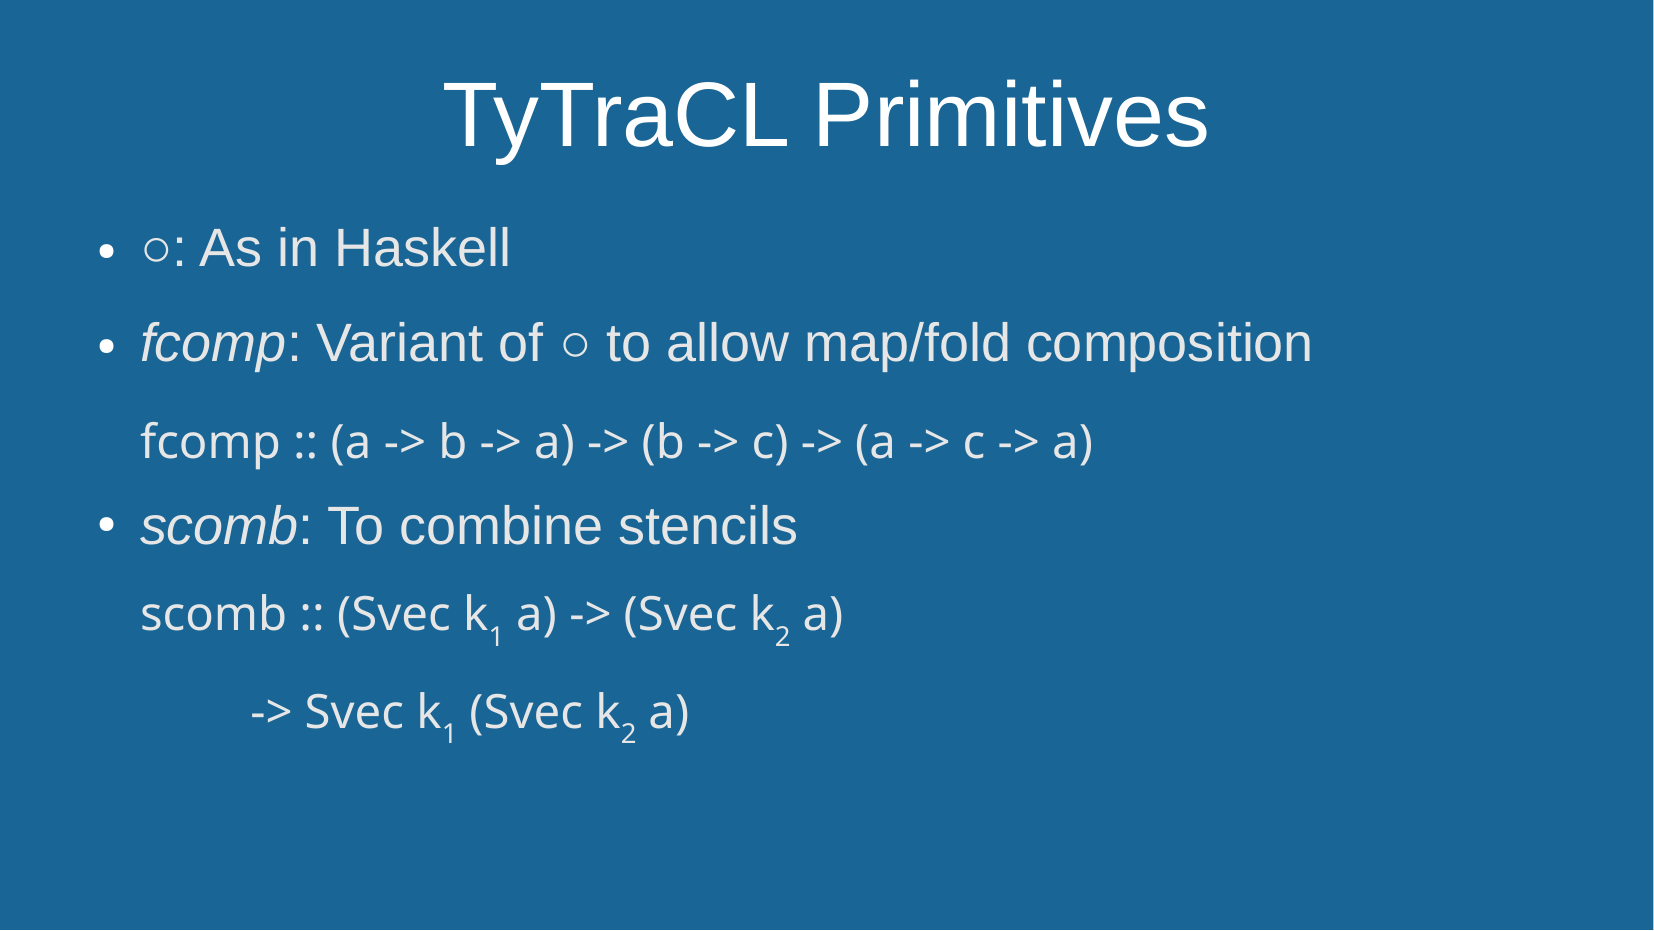

# TyTraCL Primitives
﻿○: As in Haskell
fcomp: Variant of ﻿○ to allow map/fold composition
fcomp :: (a -> b -> a) -> (b -> c) -> (a -> c -> a)
scomb: To combine stencils
scomb :: (Svec k1 a) -> (Svec k2 a)
 -> Svec k1 (Svec k2 a)